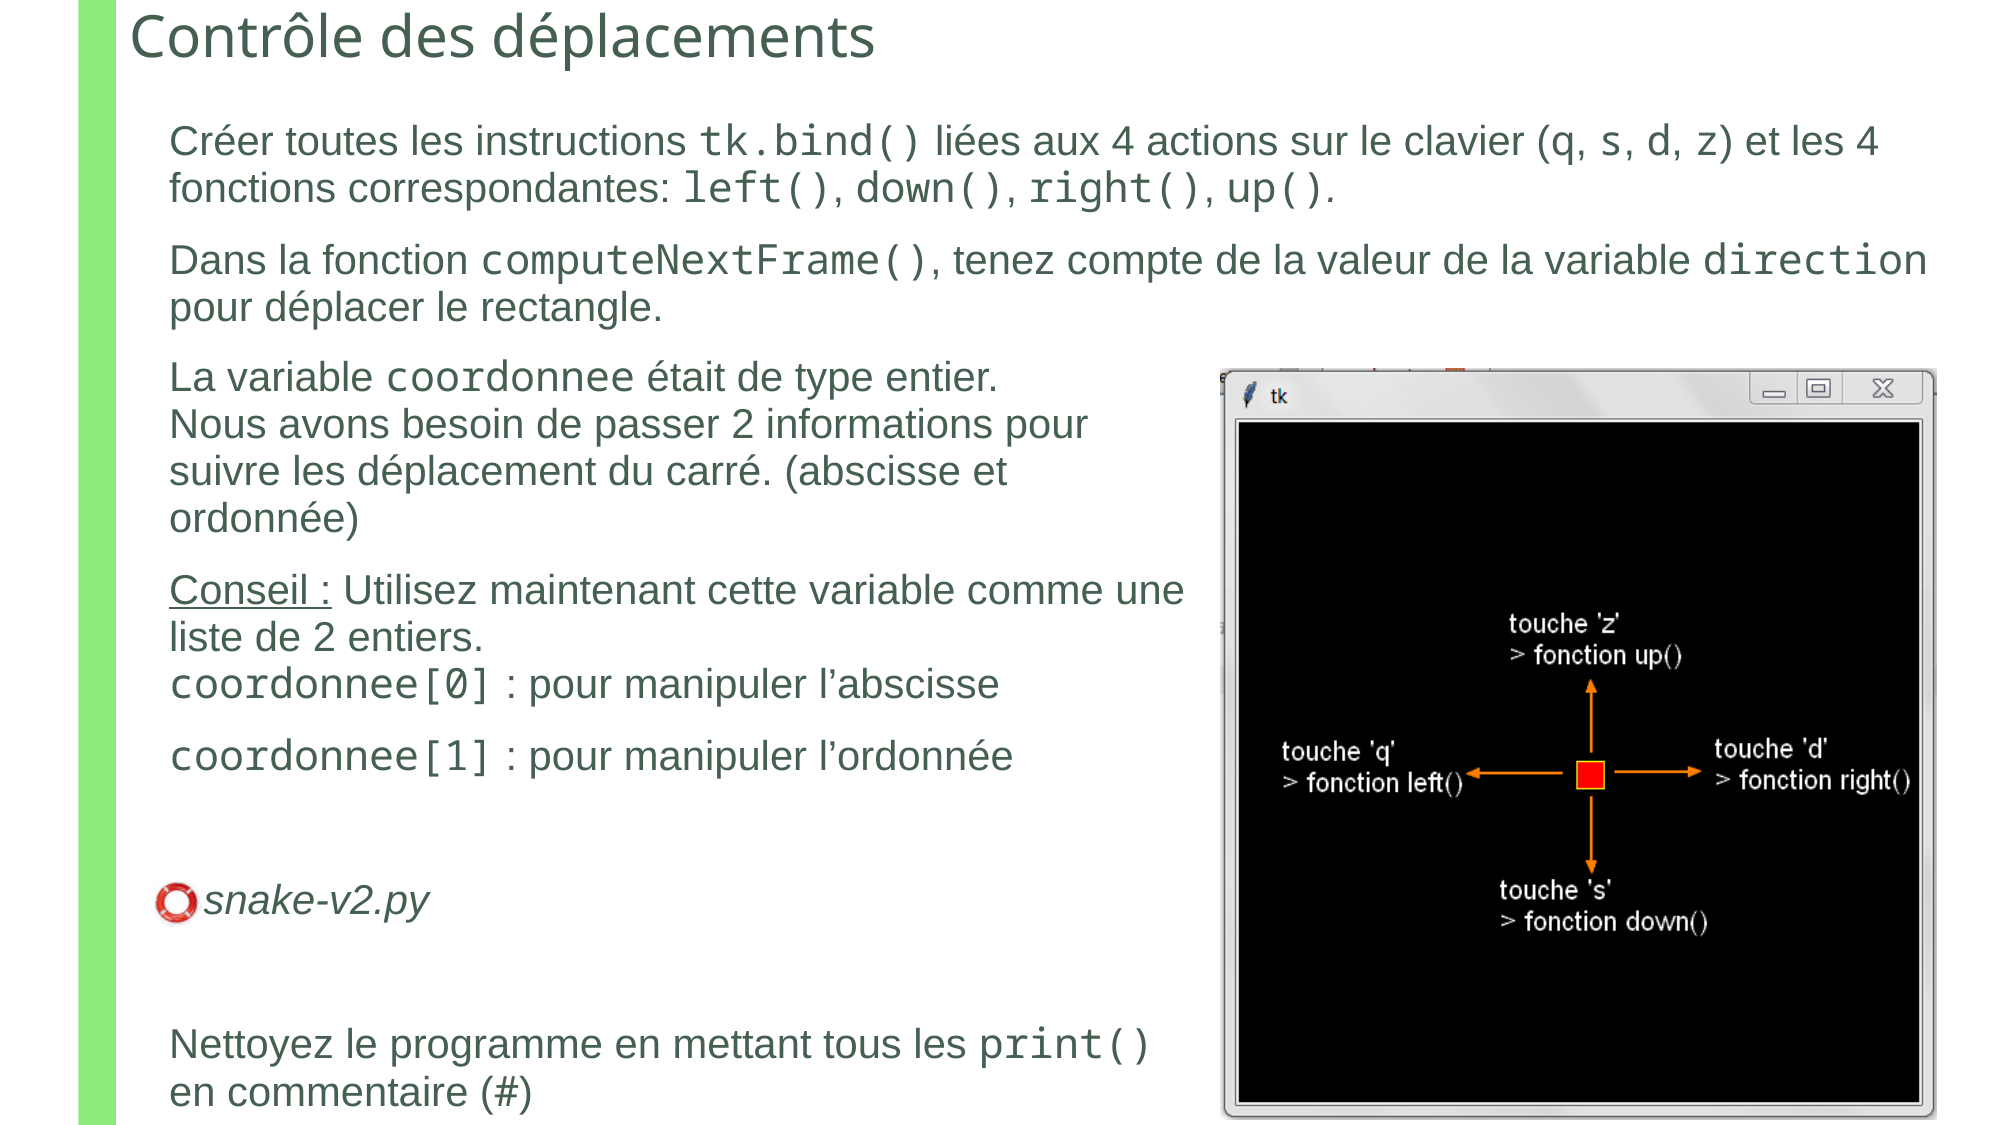

# Contrôle des déplacements
Créer toutes les instructions tk.bind() liées aux 4 actions sur le clavier (q, s, d, z) et les 4 fonctions correspondantes: left(), down(), right(), up().
Dans la fonction computeNextFrame(), tenez compte de la valeur de la variable direction pour déplacer le rectangle.
La variable coordonnee était de type entier.
Nous avons besoin de passer 2 informations pour suivre les déplacement du carré. (abscisse et ordonnée)
Conseil : Utilisez maintenant cette variable comme une liste de 2 entiers.
coordonnee[0] : pour manipuler l’abscisse
coordonnee[1] : pour manipuler l’ordonnée
 snake-v2.py
Nettoyez le programme en mettant tous les print()
en commentaire (#)